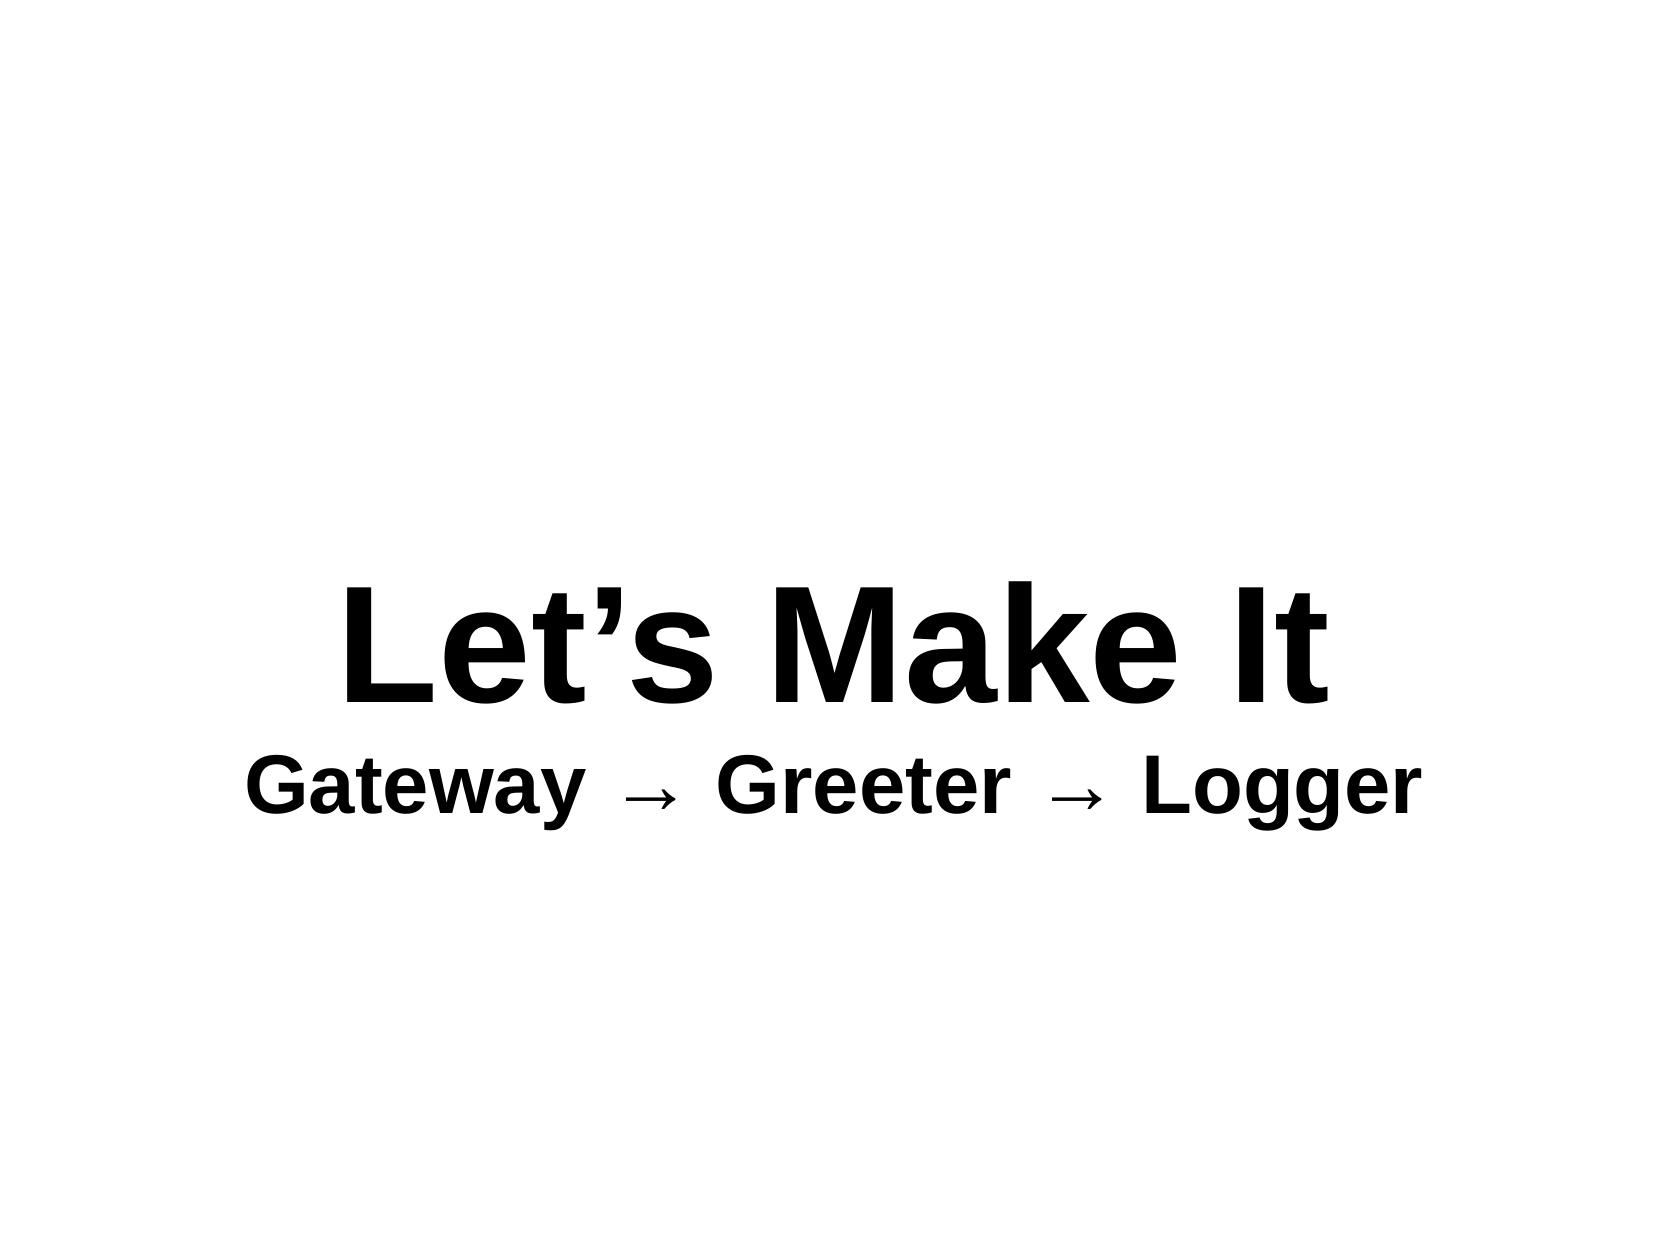

# Let’s Make It Gateway → Greeter → Logger